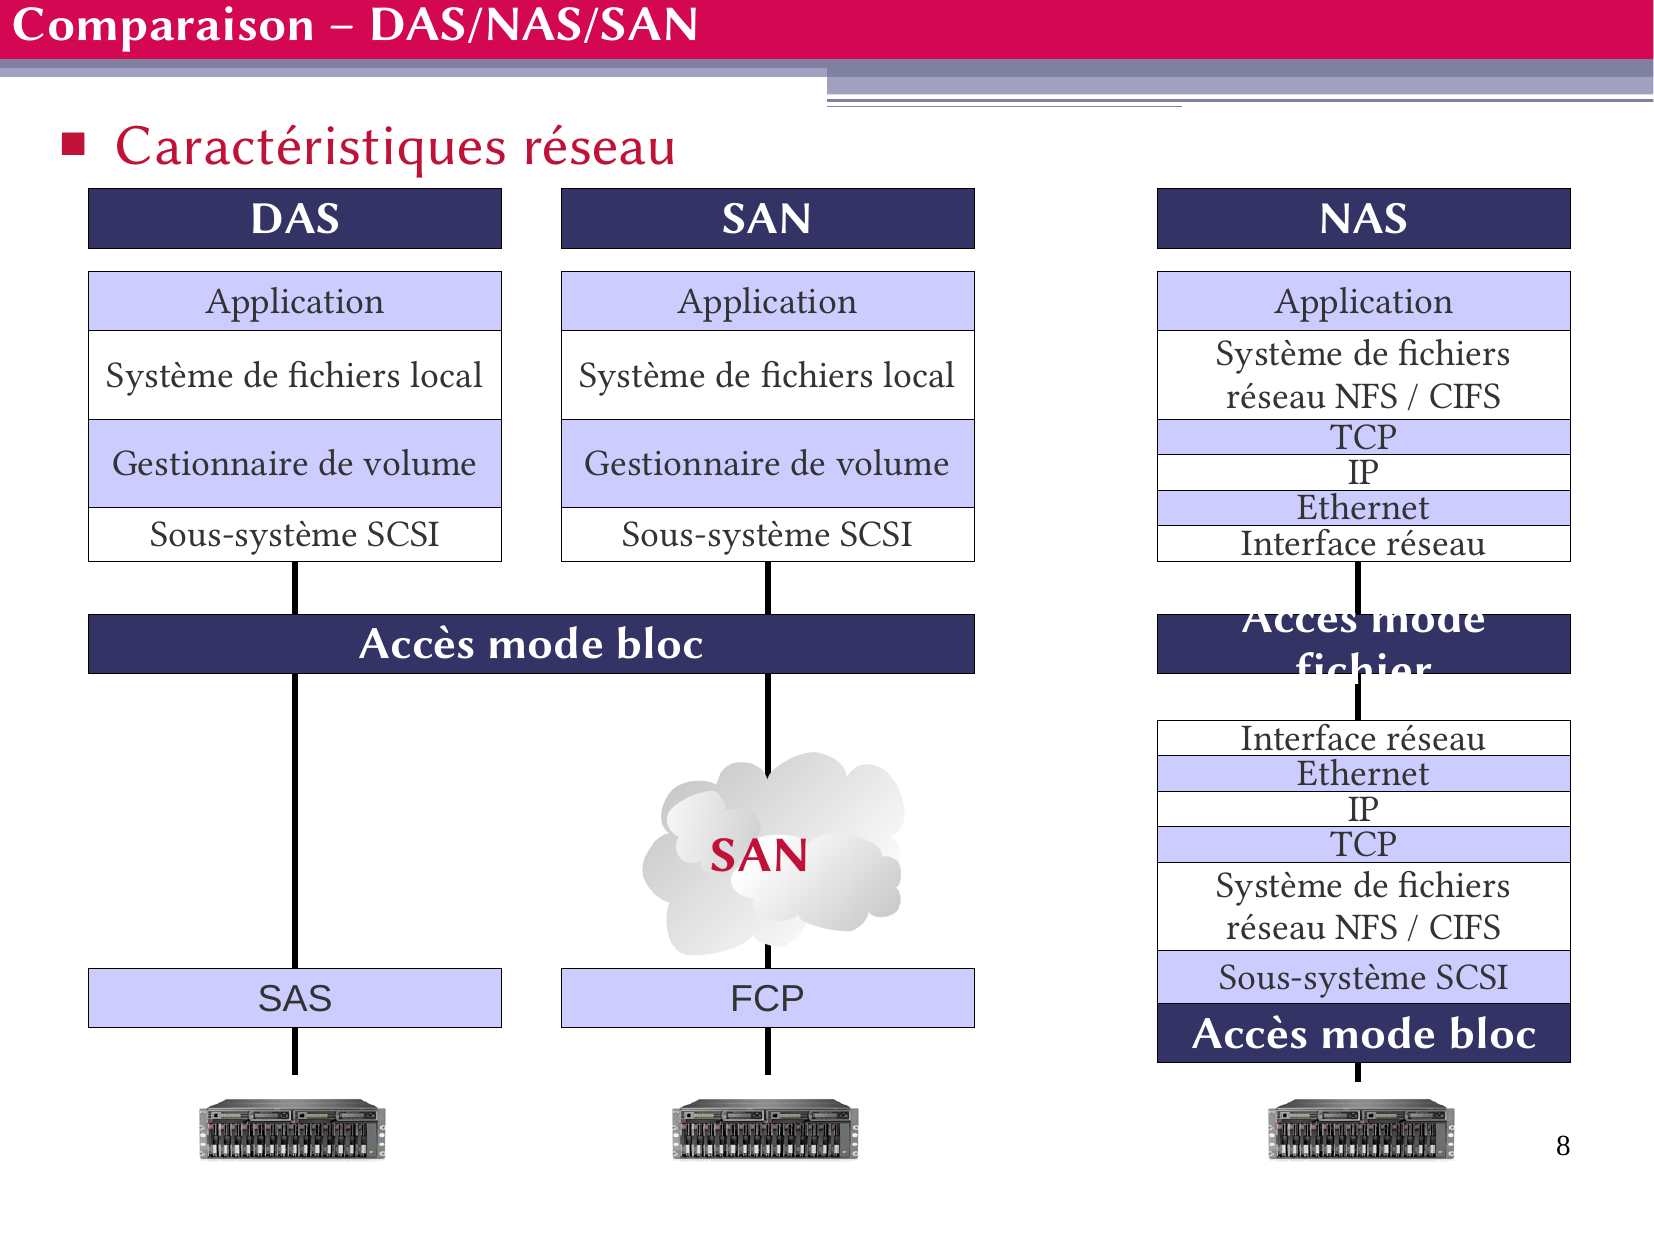

# Comparaison – DAS/NAS/SAN
Caractéristiques réseau
DAS
SAN
NAS
Application
Application
Application
Système de fichiers local
Système de fichiers local
Système de fichiers réseau NFS / CIFS
Gestionnaire de volume
Gestionnaire de volume
TCP
IP
Ethernet
Sous-système SCSI
Sous-système SCSI
Interface réseau
Accès mode bloc
Accès mode fichier
Interface réseau
Ethernet
IP
SAN
TCP
Système de fichiers réseau NFS / CIFS
Sous-système SCSI
SAS
FCP
Accès mode bloc
8